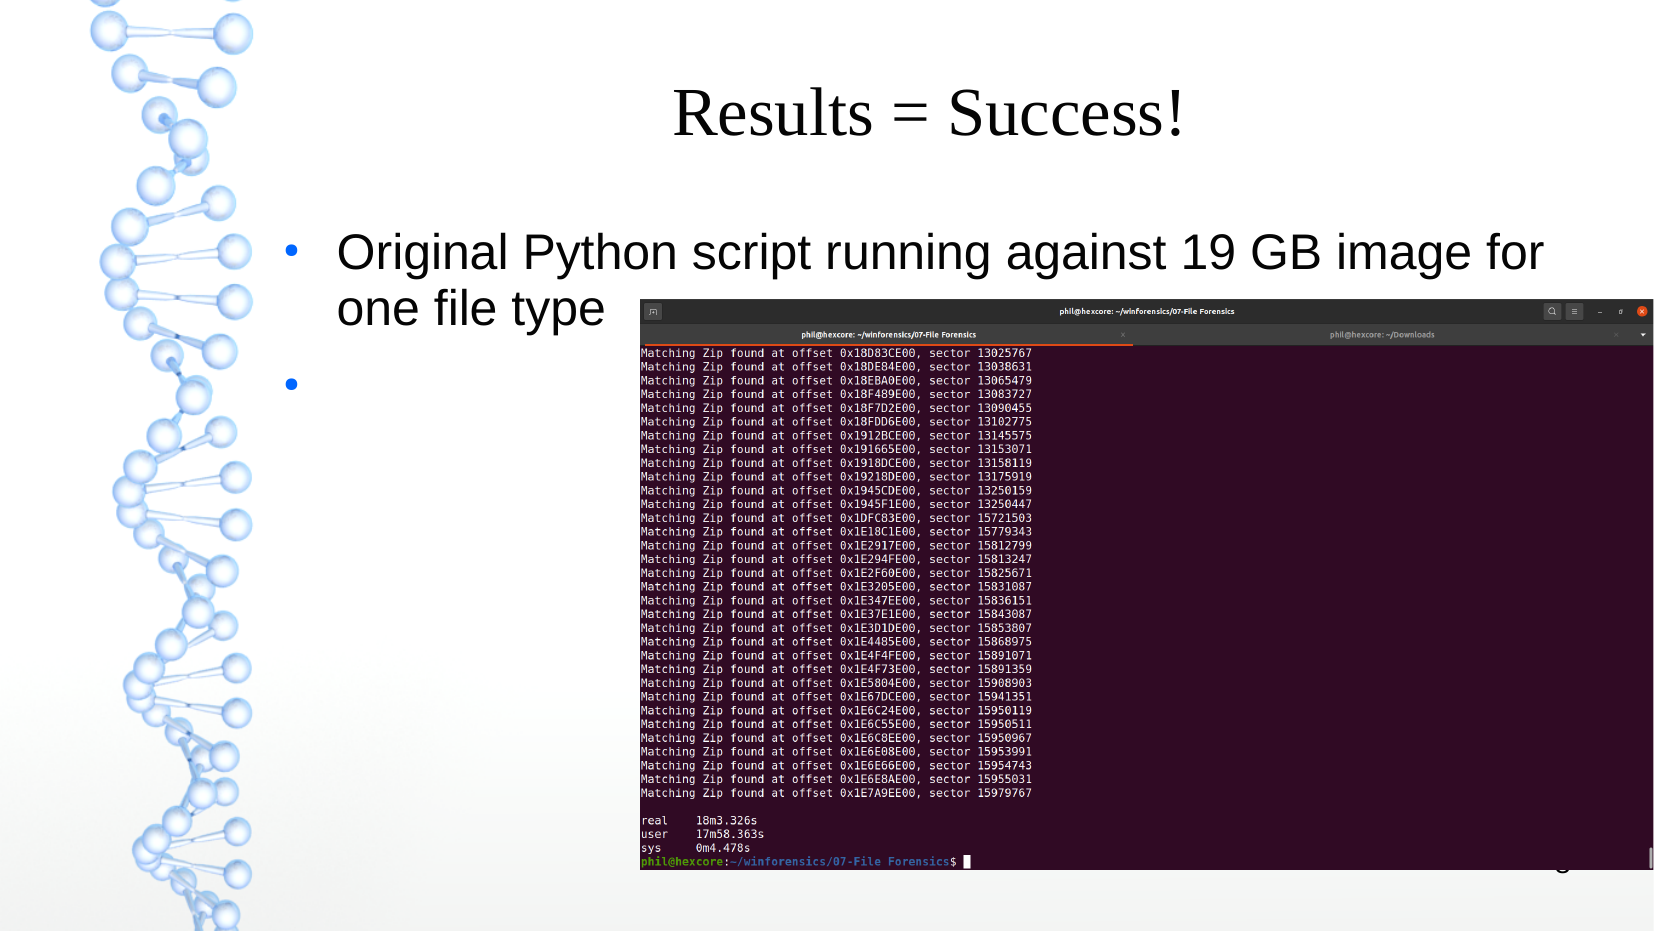

# Results = Success!
Original Python script running against 19 GB image for one file type
8